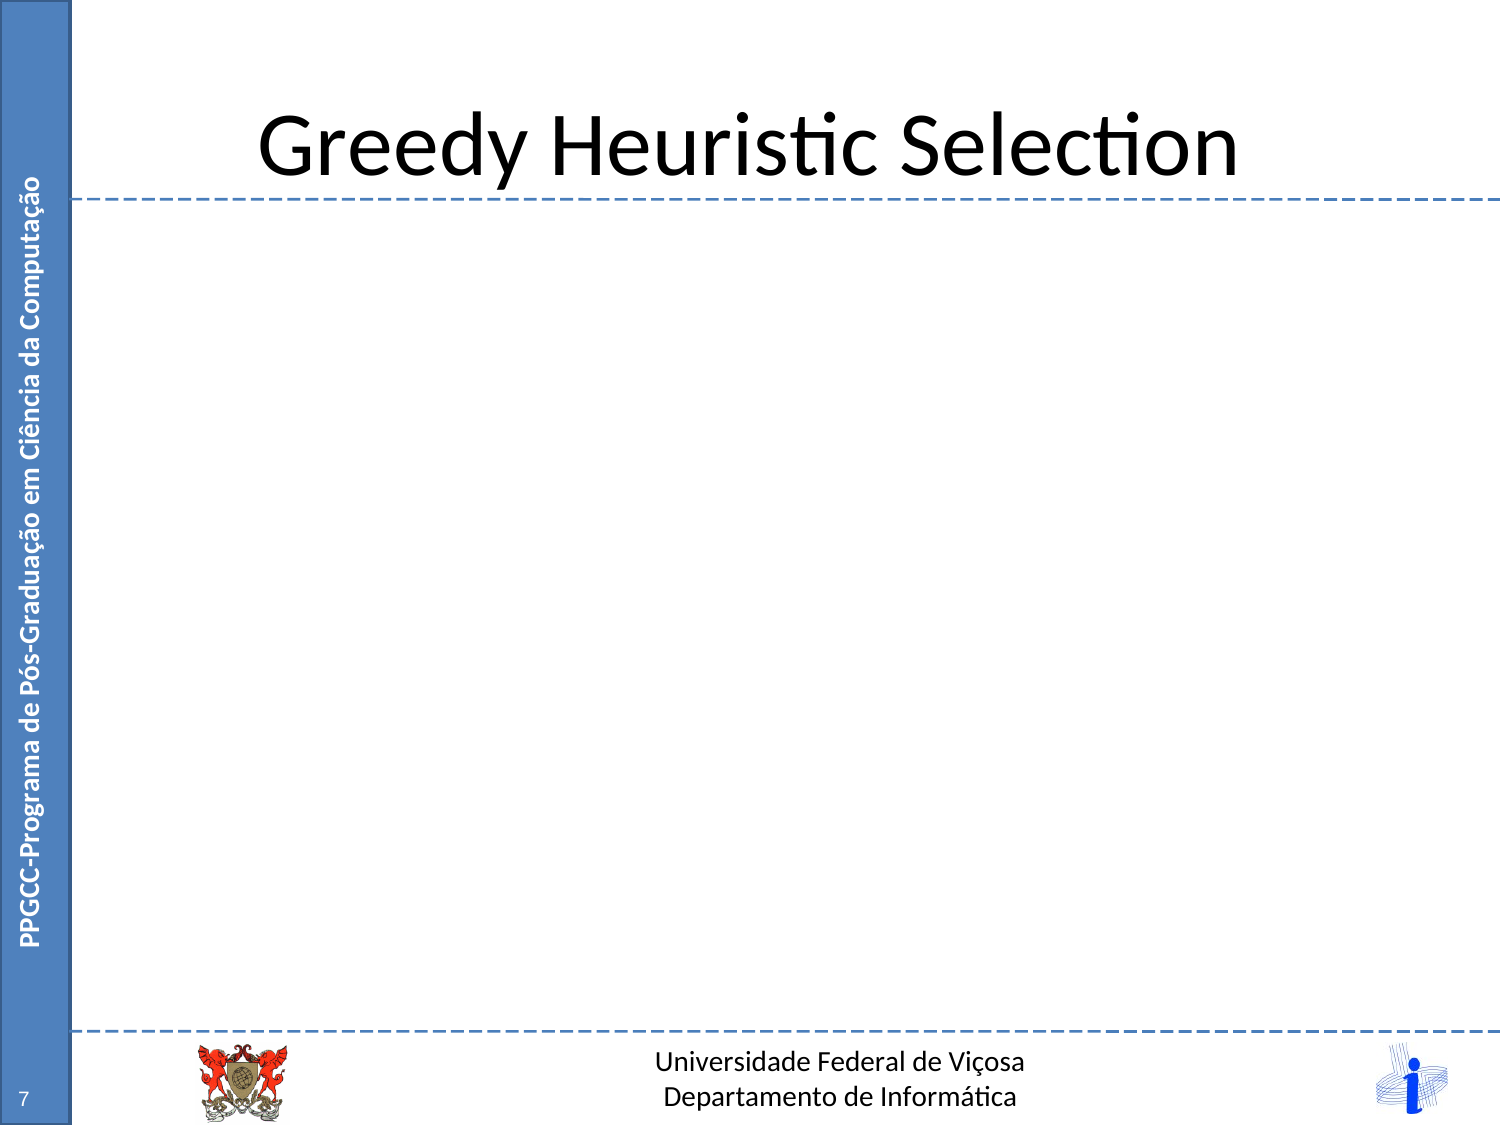

Greedy Heuristic Selection
PPGCC-Programa de Pós-Graduação em Ciência da Computação
Universidade Federal de Viçosa
Departamento de Informática
7